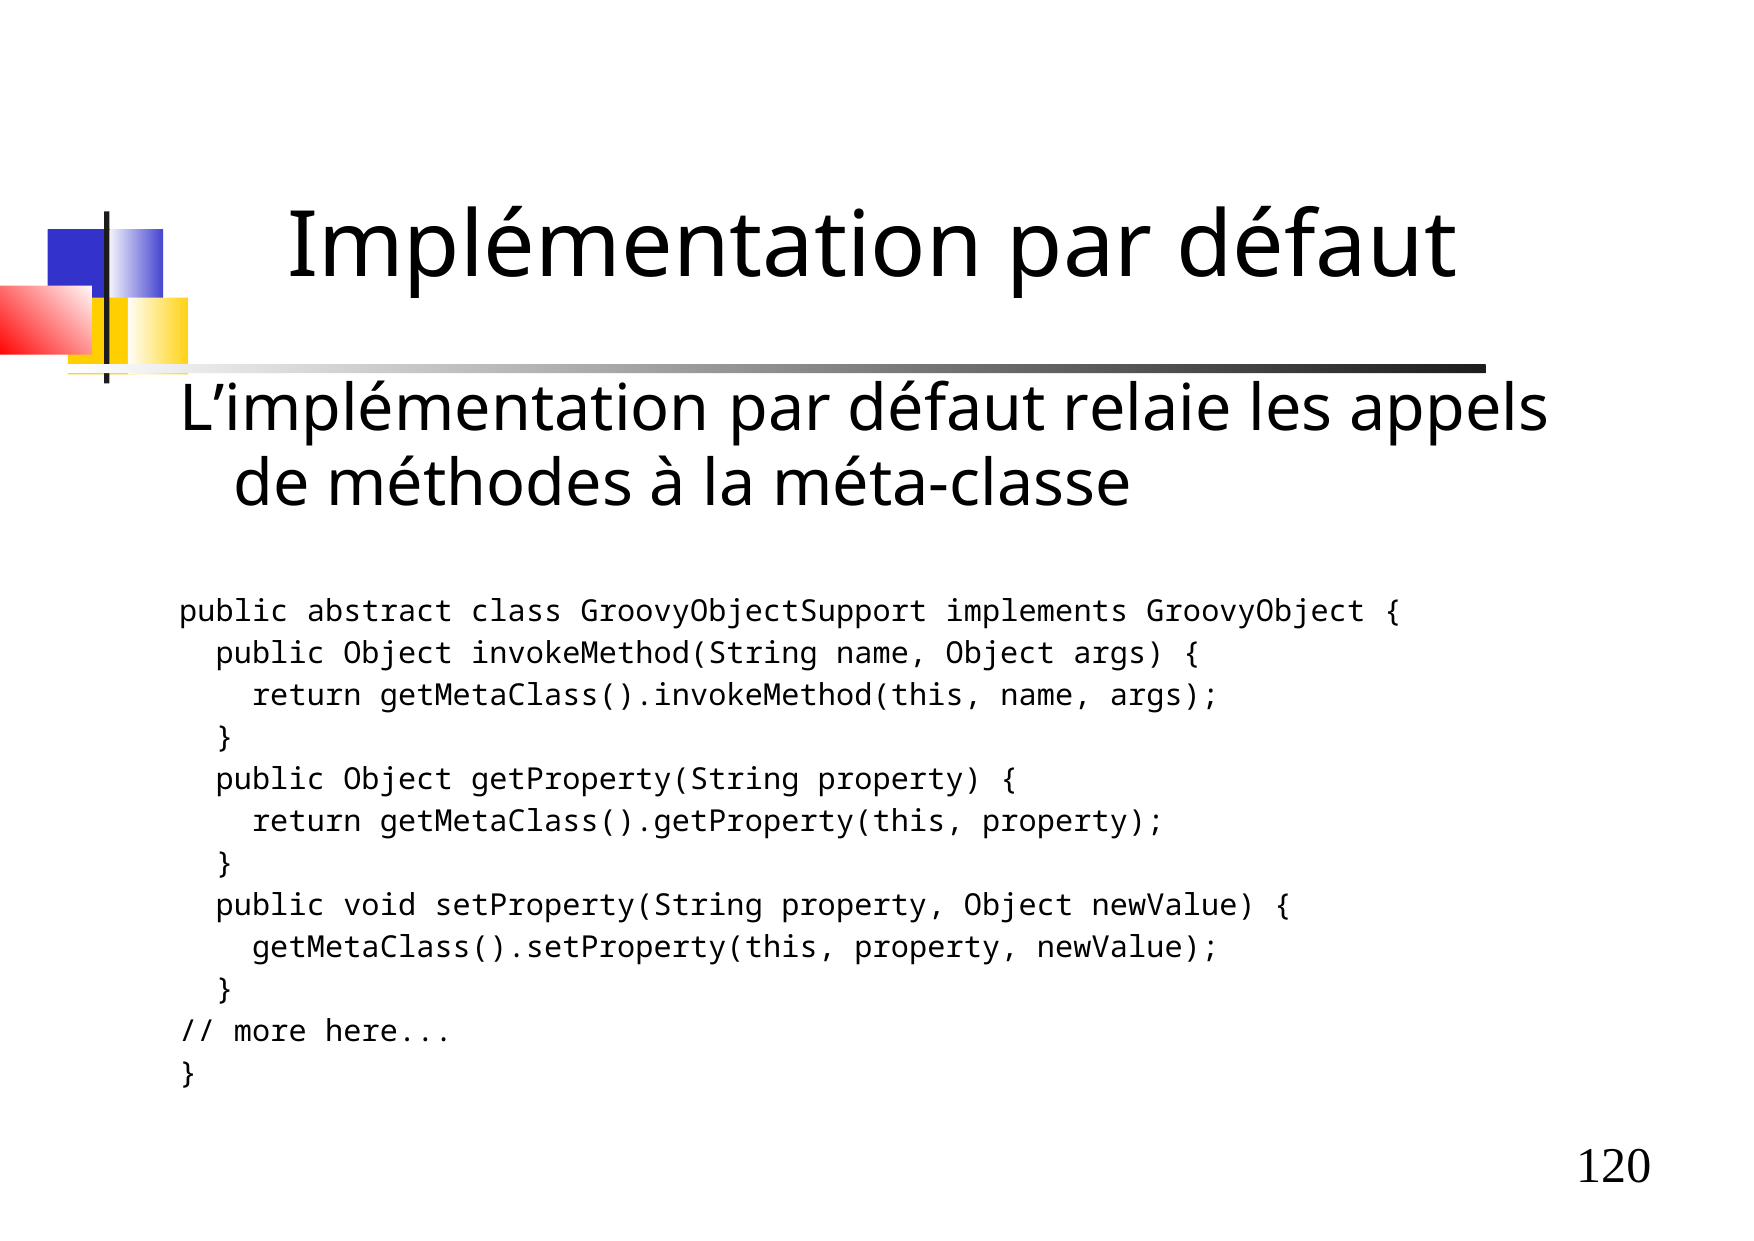

# Implémentation par défaut
L’implémentation par défaut relaie les appels de méthodes à la méta-classe
public abstract class GroovyObjectSupport implements GroovyObject {
 public Object invokeMethod(String name, Object args) {
 return getMetaClass().invokeMethod(this, name, args);
 }
 public Object getProperty(String property) {
 return getMetaClass().getProperty(this, property);
 }
 public void setProperty(String property, Object newValue) {
 getMetaClass().setProperty(this, property, newValue);
 }
// more here...
}